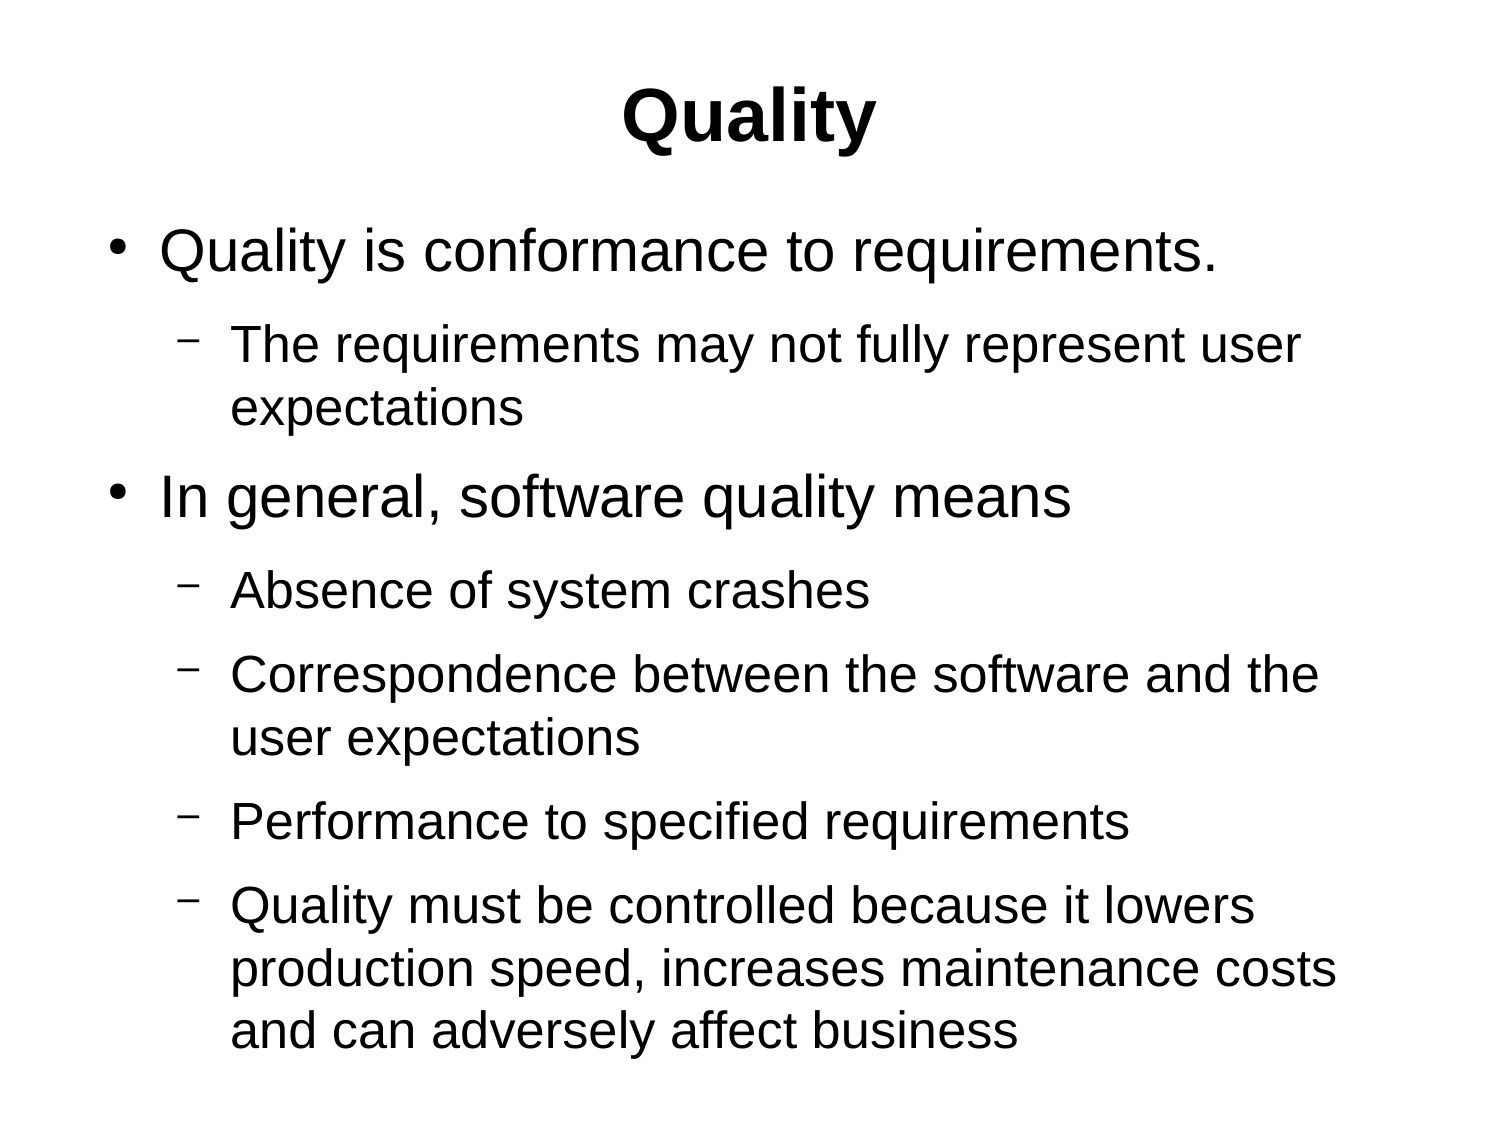

# Quality
Quality is conformance to requirements.
The requirements may not fully represent user expectations
In general, software quality means
Absence of system crashes
Correspondence between the software and the user expectations
Performance to specified requirements
Quality must be controlled because it lowers production speed, increases maintenance costs and can adversely affect business